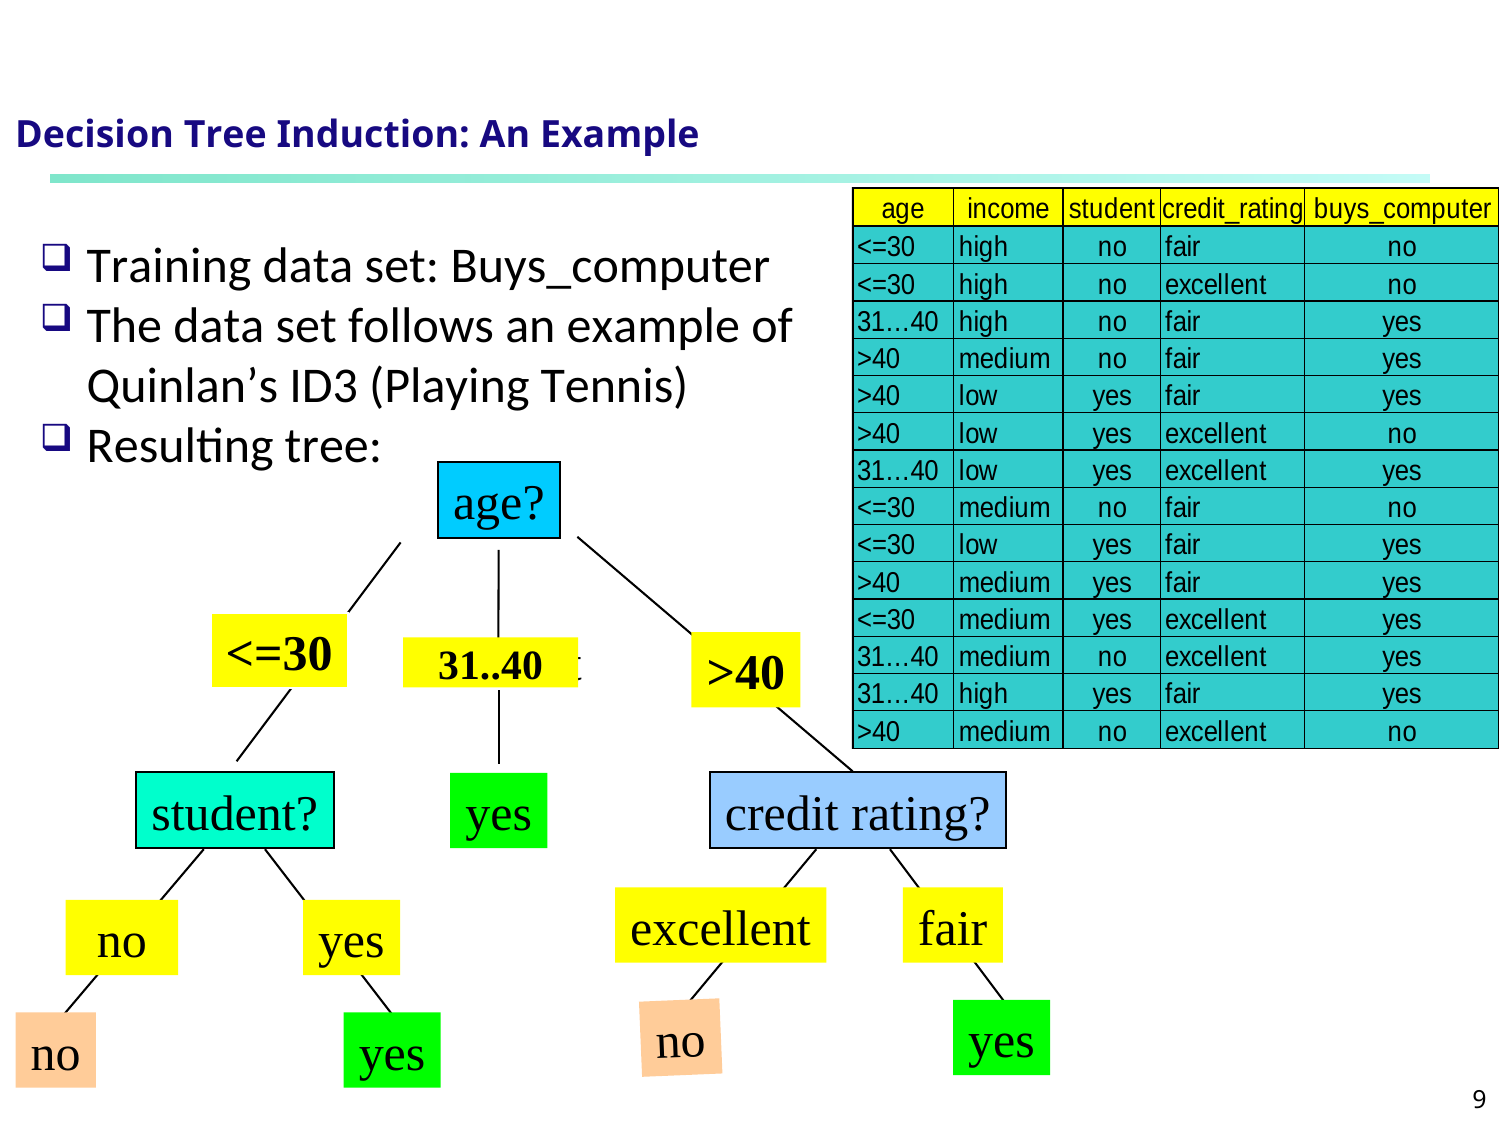

# Decision Tree Induction: An Example
Training data set: Buys_computer
The data set follows an example of Quinlan’s ID3 (Playing Tennis)
Resulting tree:
age?
<=30
overcast
>40
31..40
student?
credit rating?
yes
excellent
fair
no
yes
no
yes
no
yes